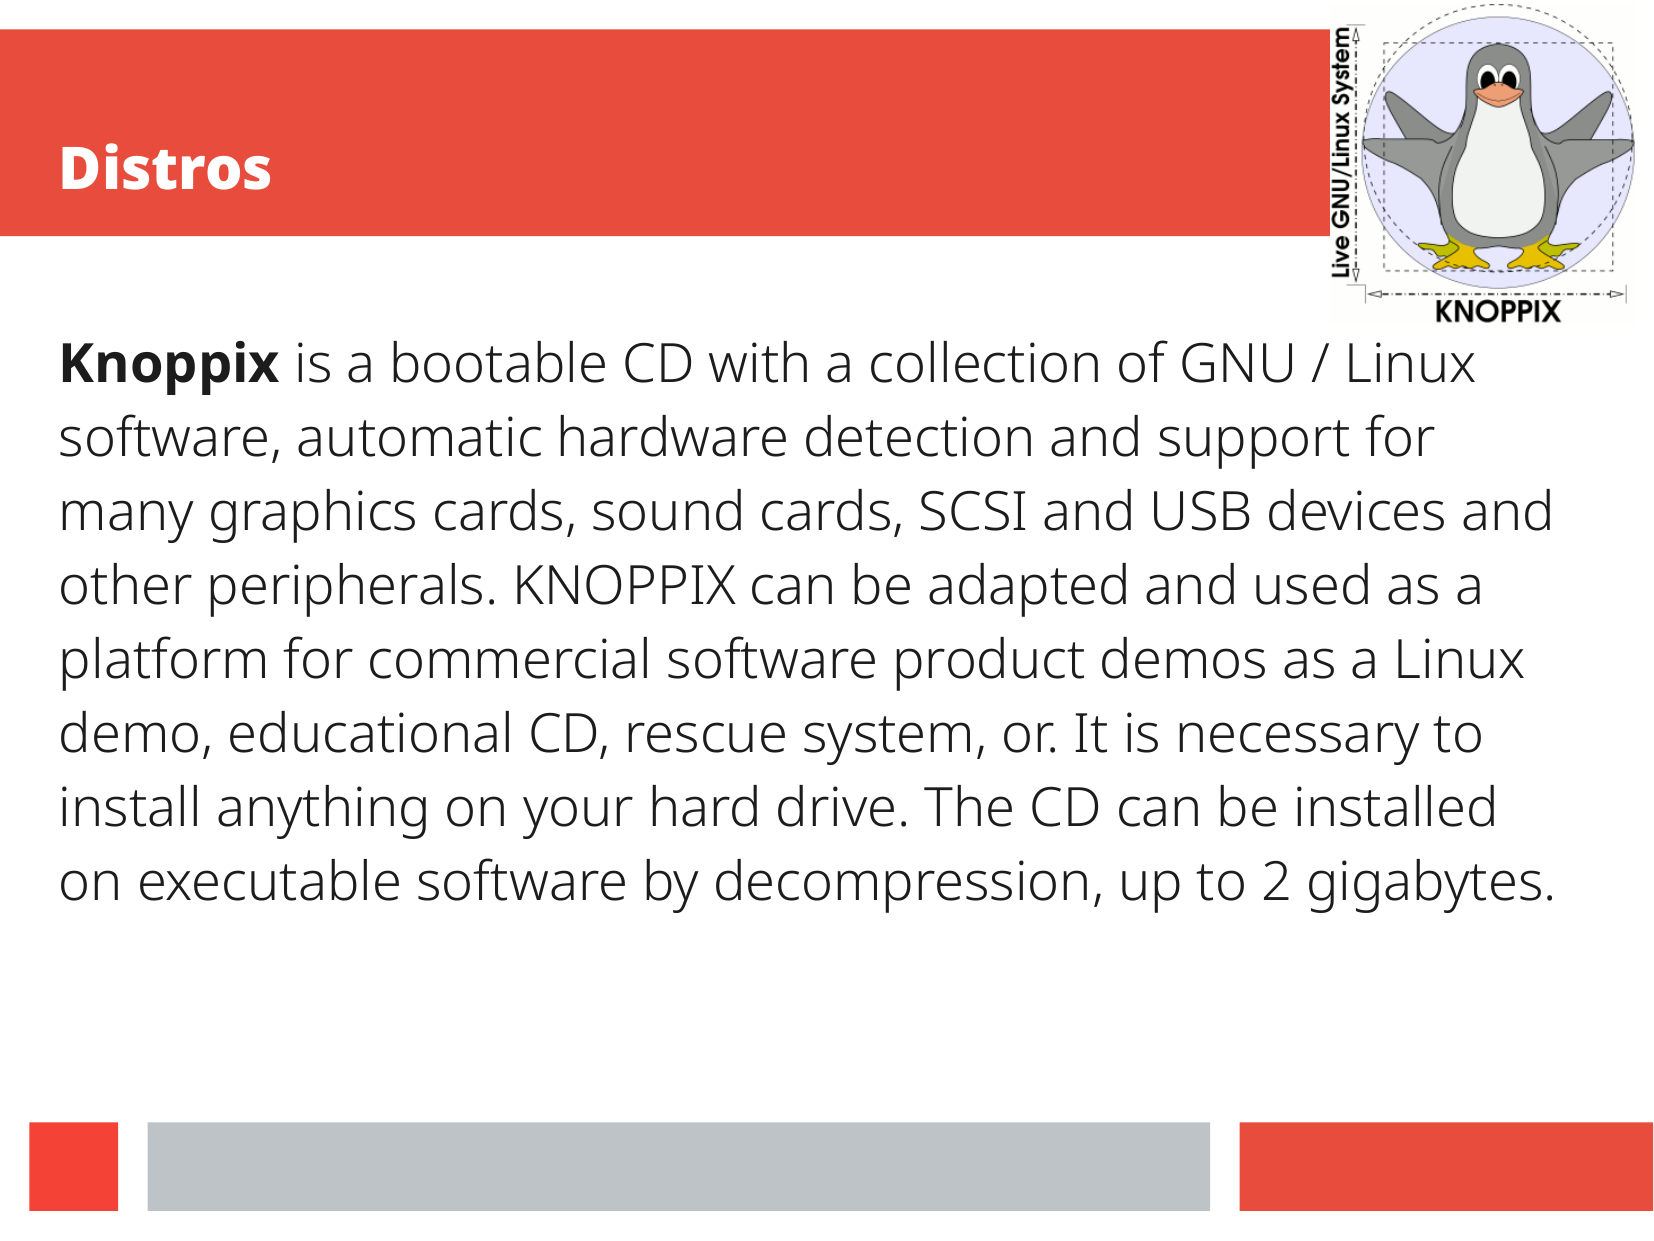

# Distros
Knoppix is a bootable CD with a collection of GNU / Linux software, automatic hardware detection and support for many graphics cards, sound cards, SCSI and USB devices and other peripherals. KNOPPIX can be adapted and used as a platform for commercial software product demos as a Linux demo, educational CD, rescue system, or. It is necessary to install anything on your hard drive. The CD can be installed on executable software by decompression, up to 2 gigabytes.